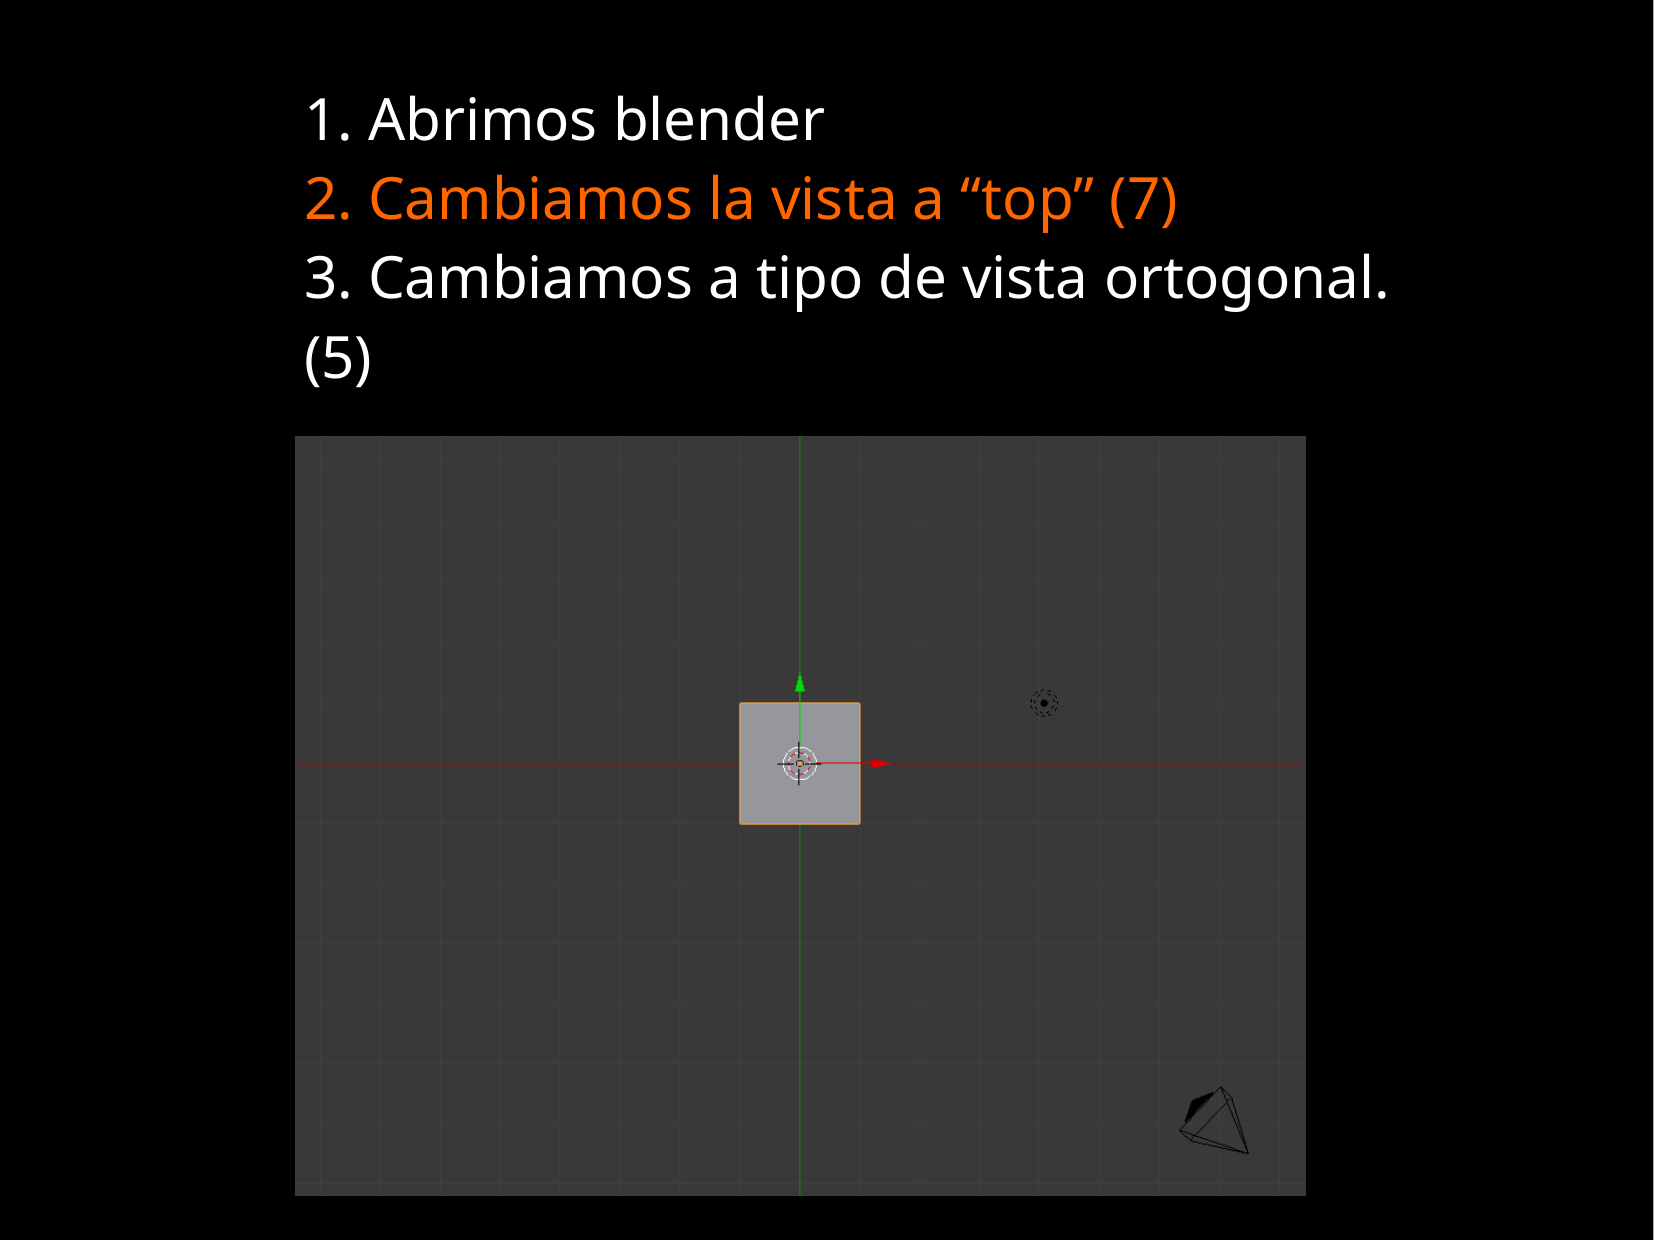

1. Abrimos blender
2. Cambiamos la vista a “top” (7)
3. Cambiamos a tipo de vista ortogonal. (5)